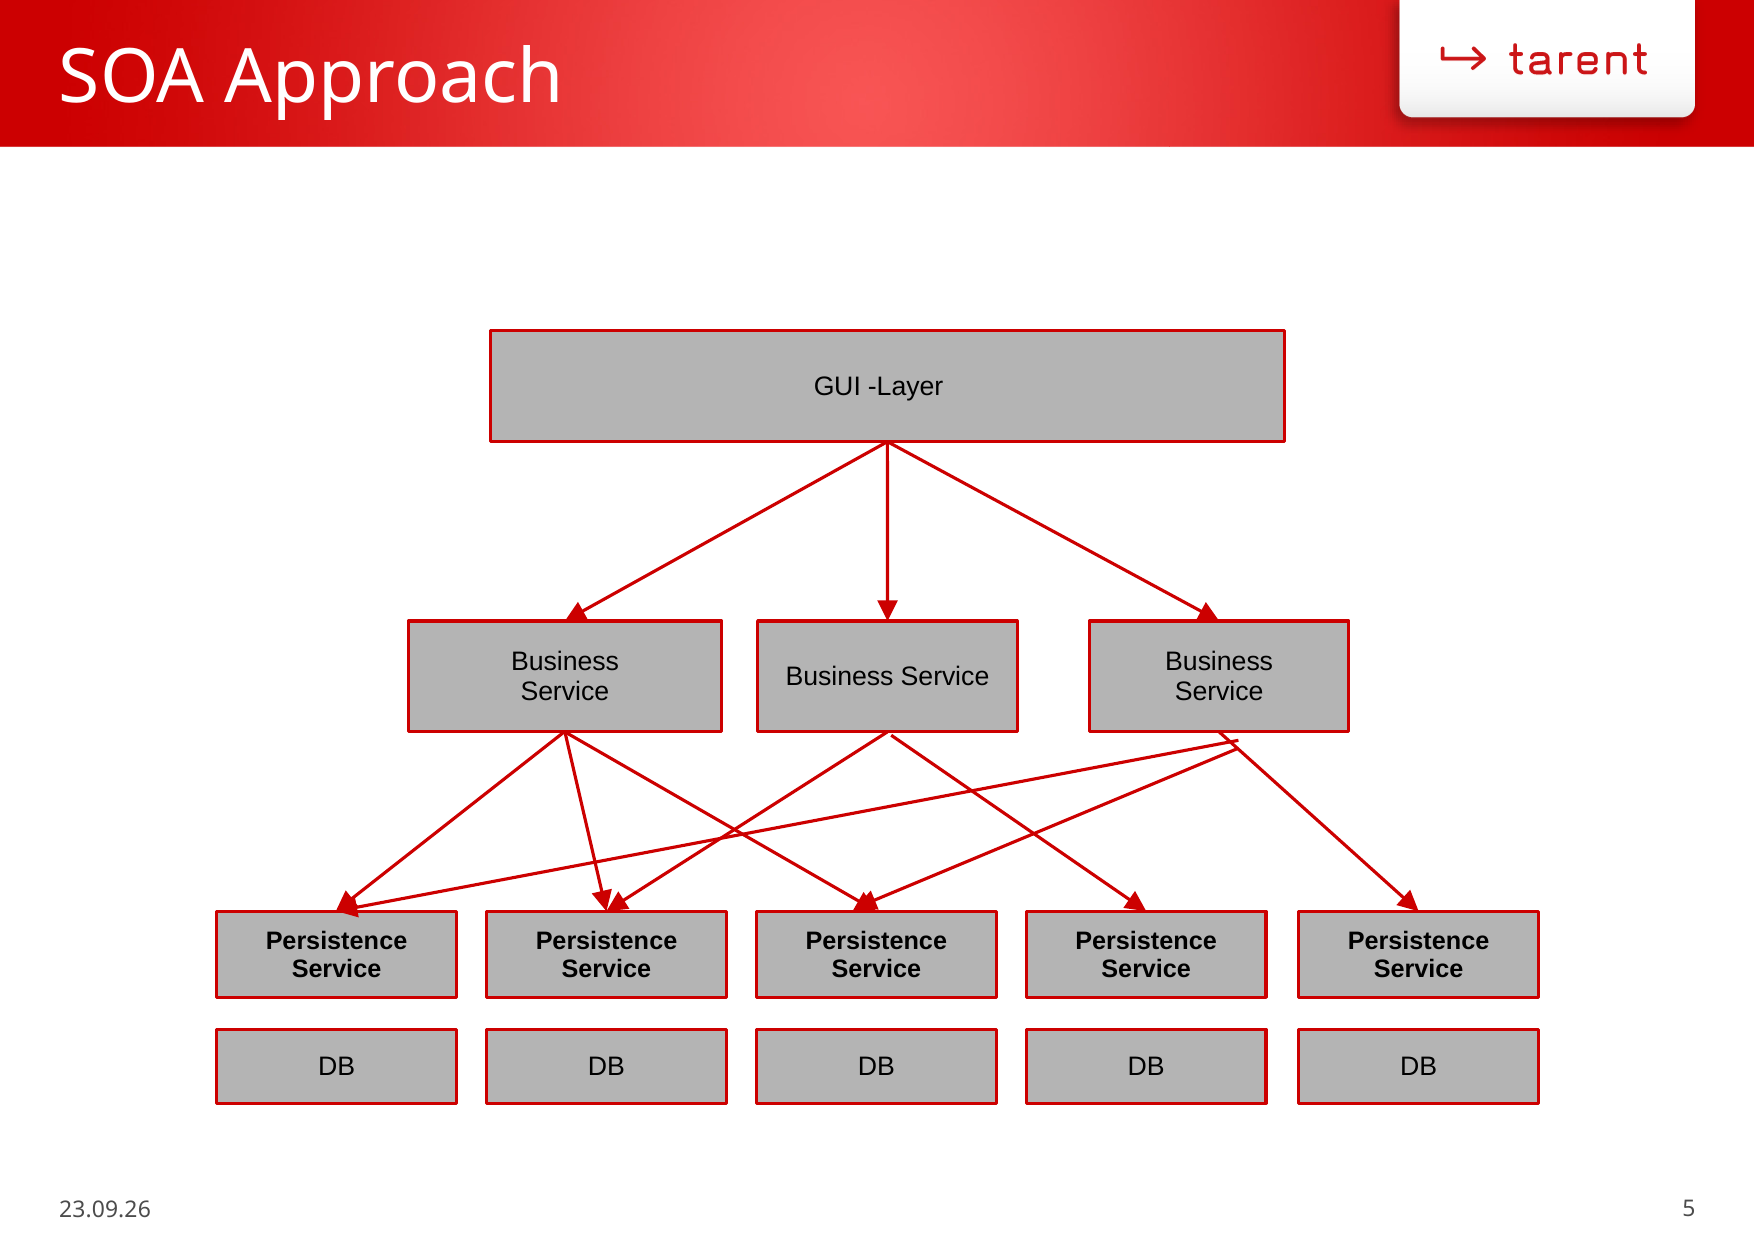

# SOA Approach
GUI -Layer
Business
Service
Business Service
Business
Service
Persistence Service
Persistence Service
Persistence Service
Persistence Service
Persistence Service
DB
DB
DB
DB
DB